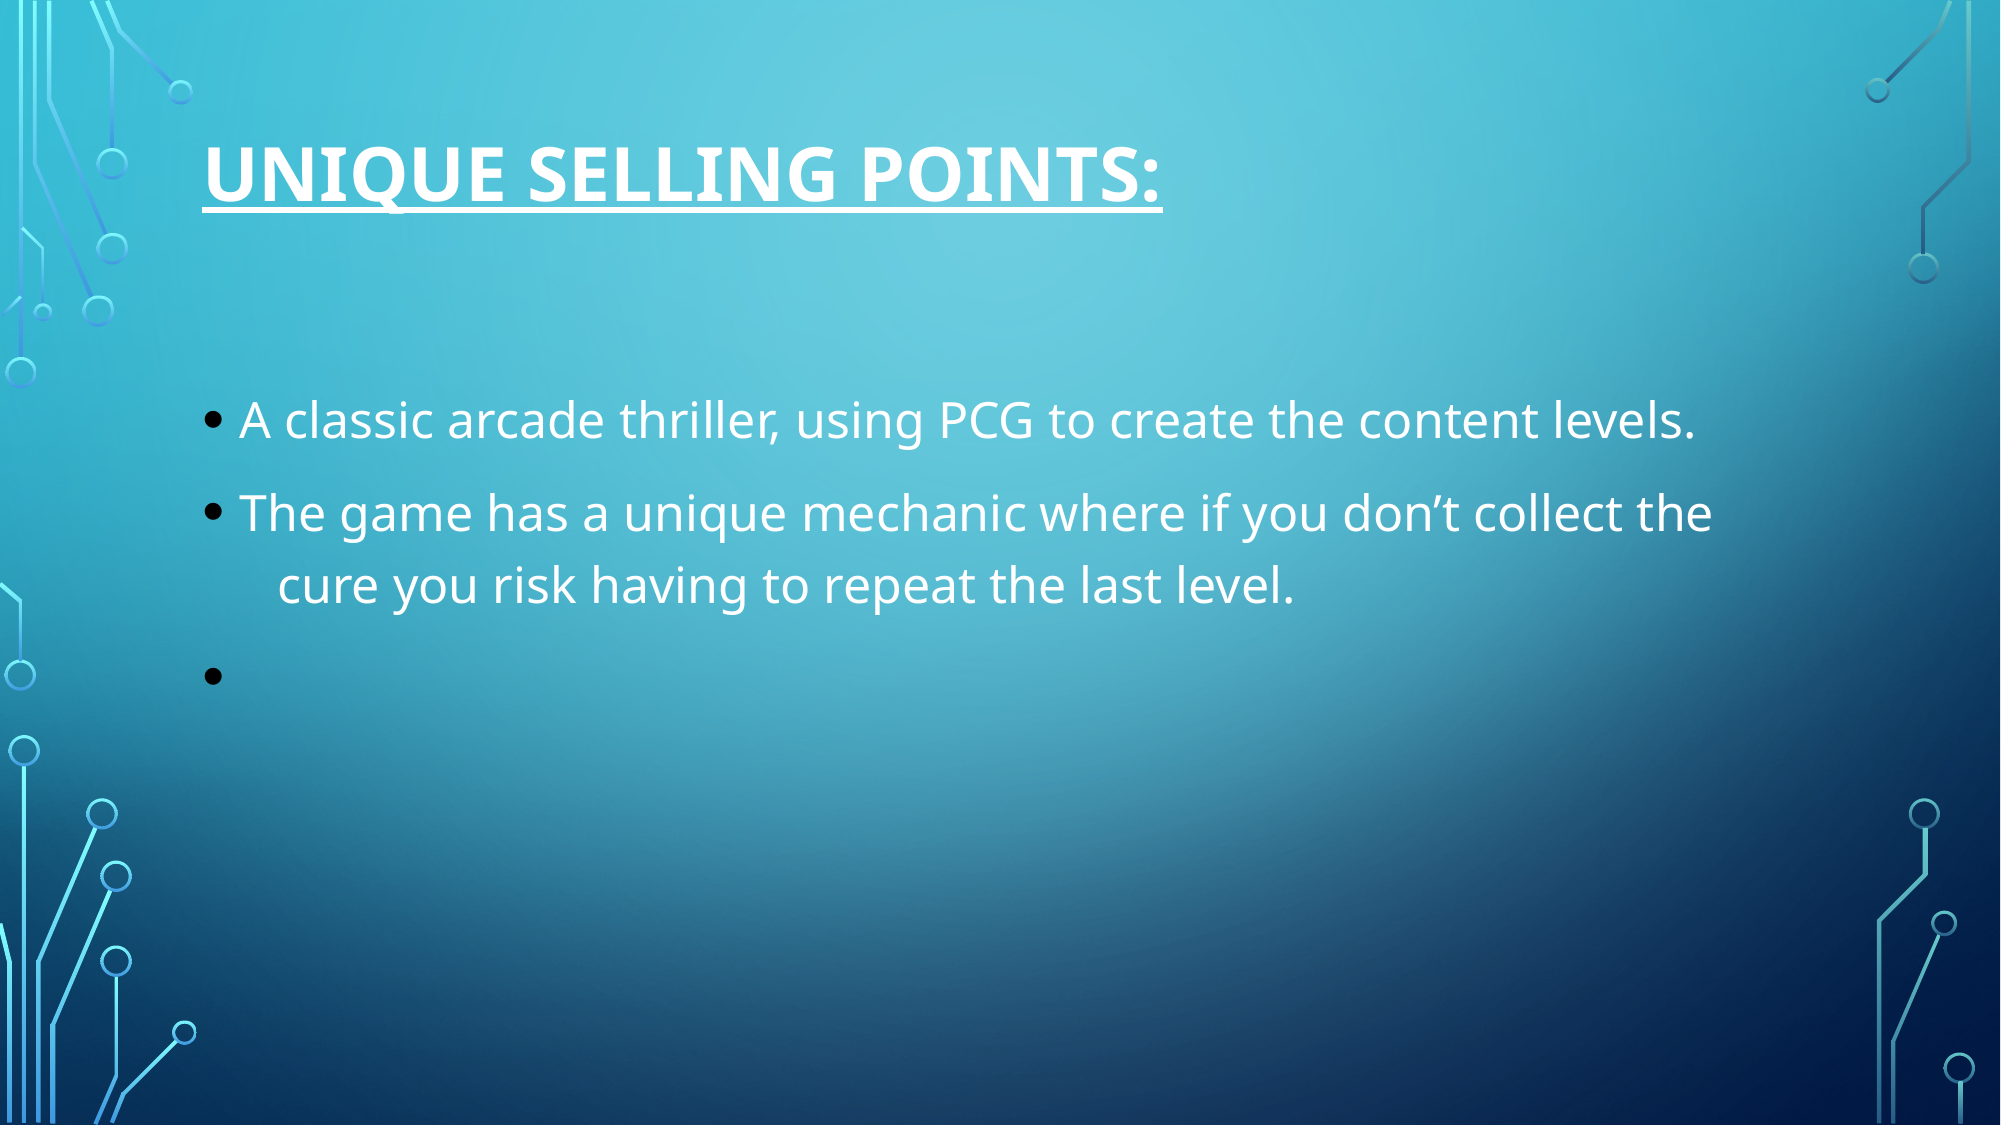

# Unique Selling Points:
A classic arcade thriller, using PCG to create the content levels.
The game has a unique mechanic where if you don’t collect the cure you risk having to repeat the last level.